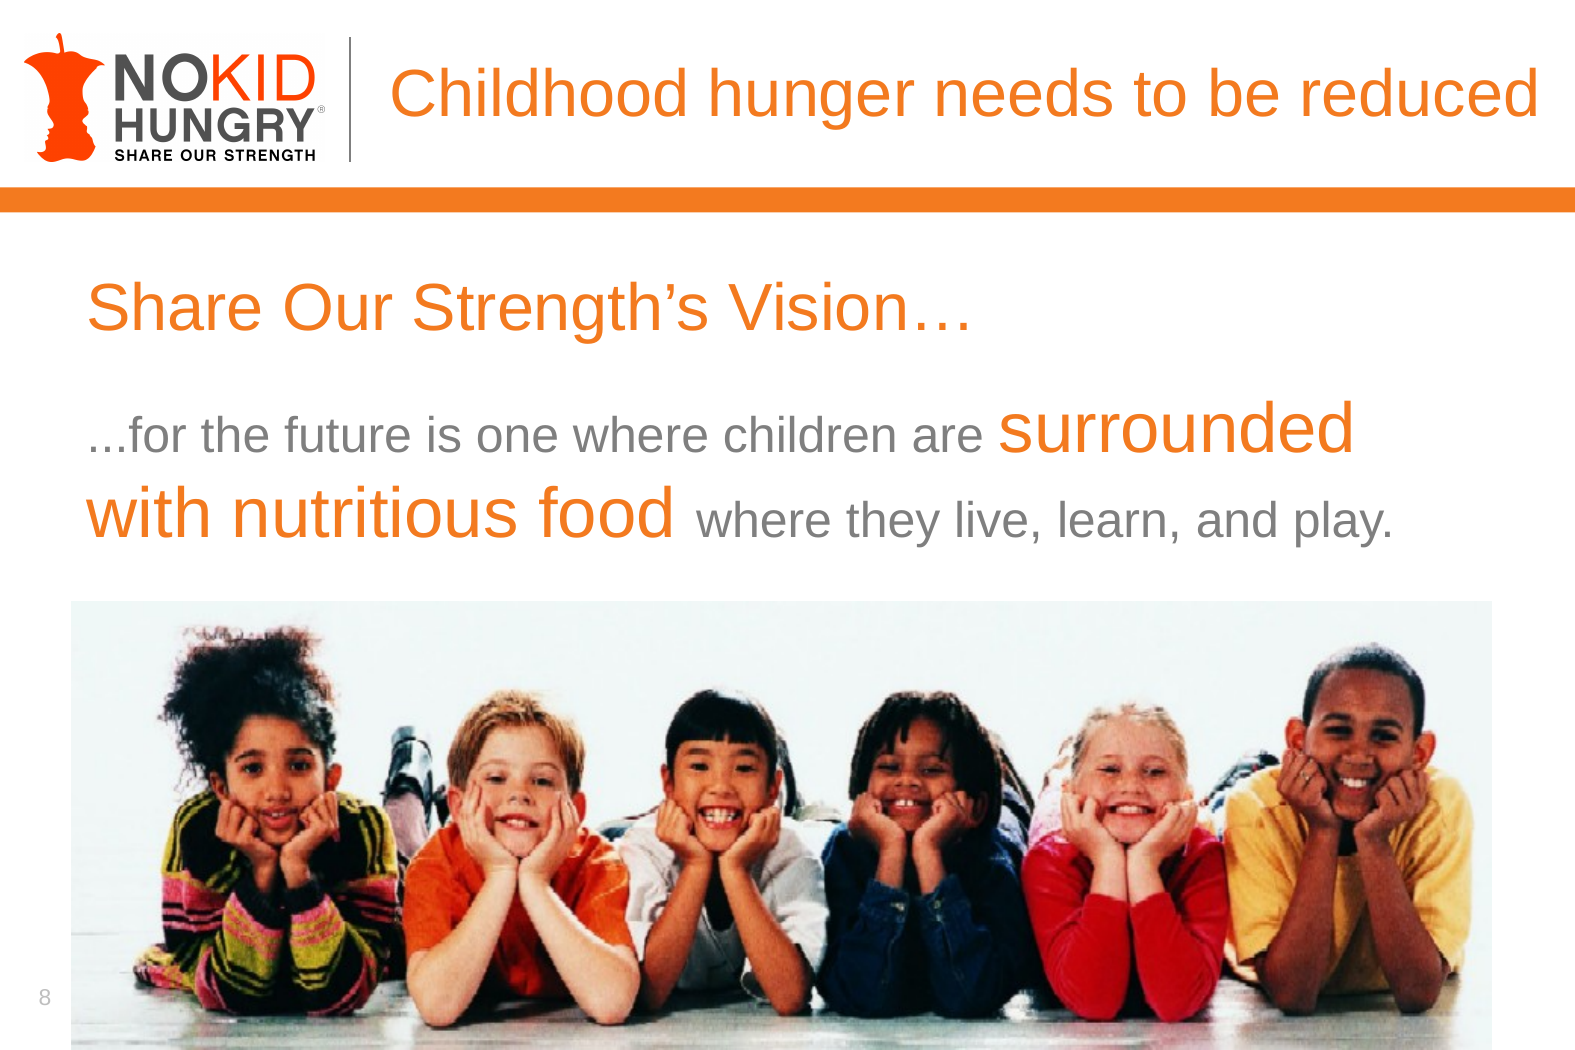

Childhood hunger needs to be reduced
# Share Our Strength’s Vision…
...for the future is one where children are surrounded with nutritious food where they live, learn, and play.